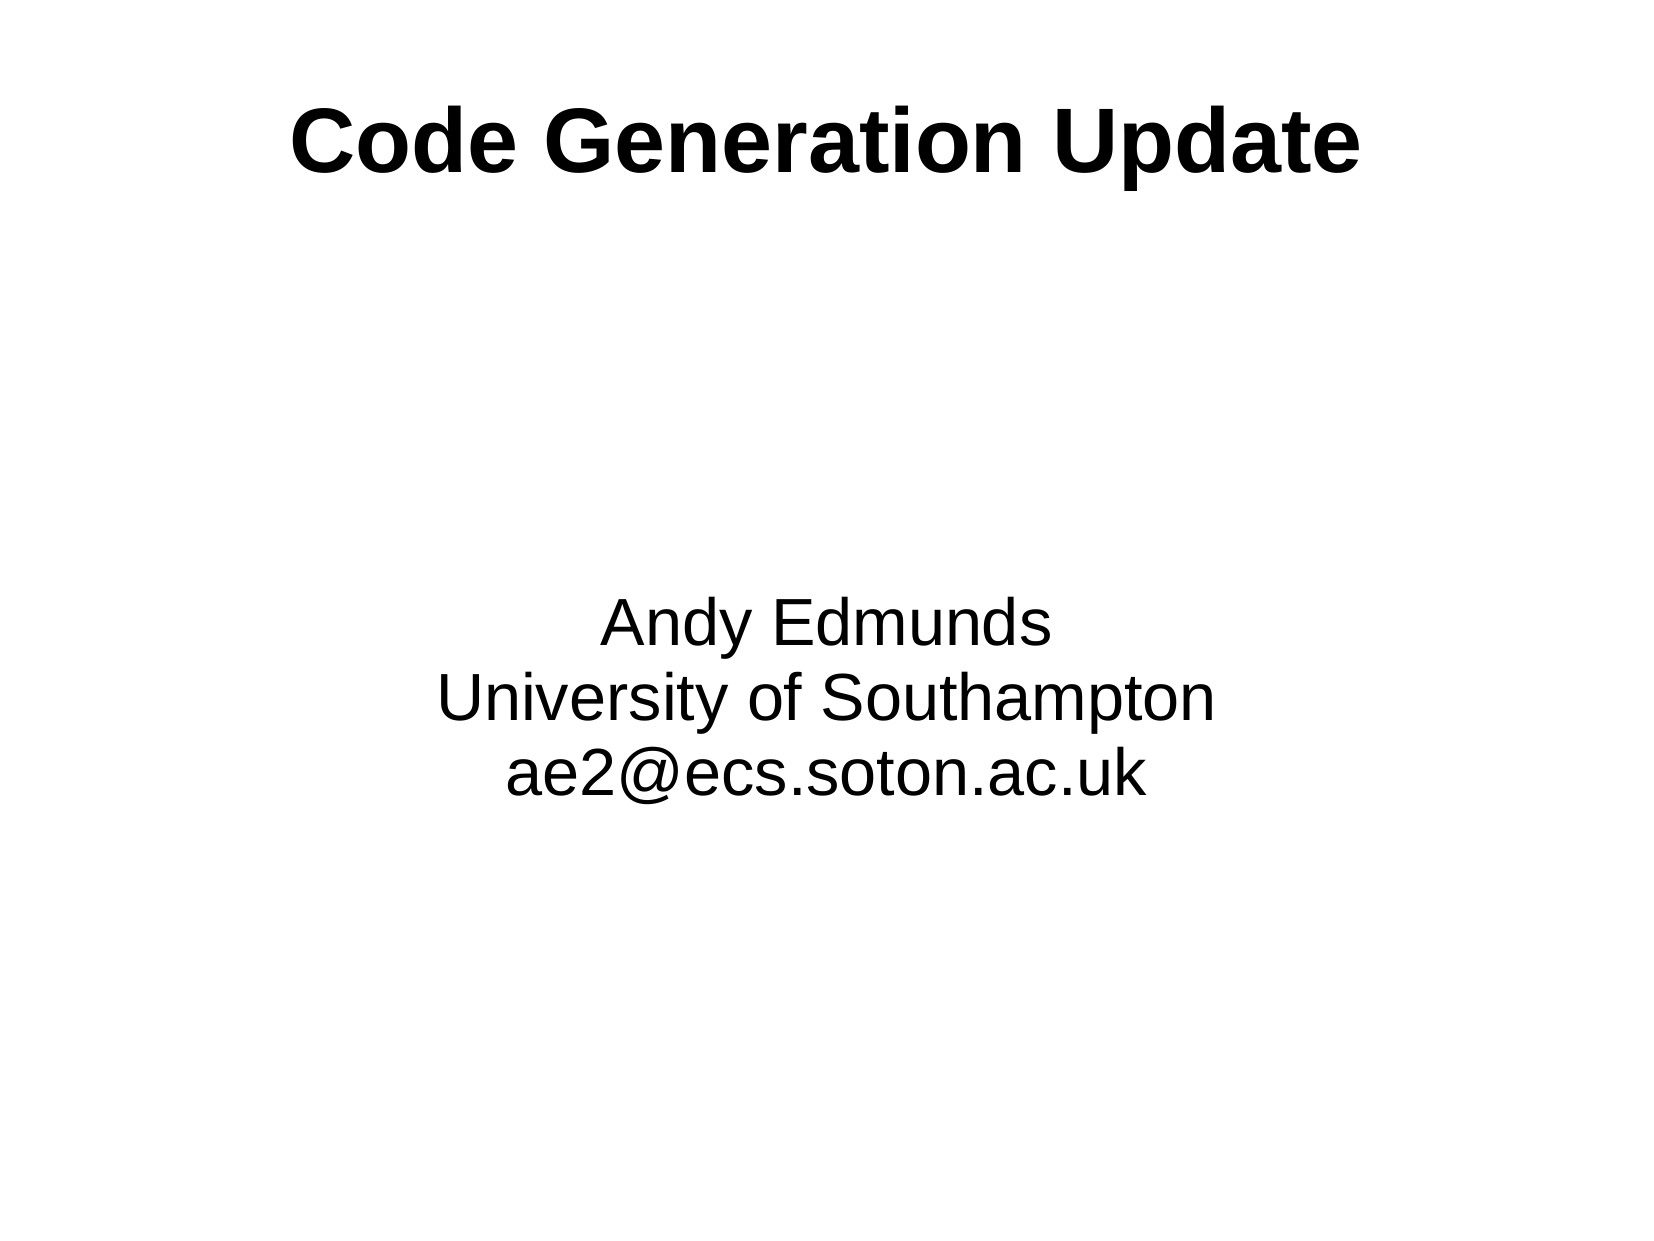

# Code Generation Update
Andy Edmunds
University of Southampton
ae2@ecs.soton.ac.uk